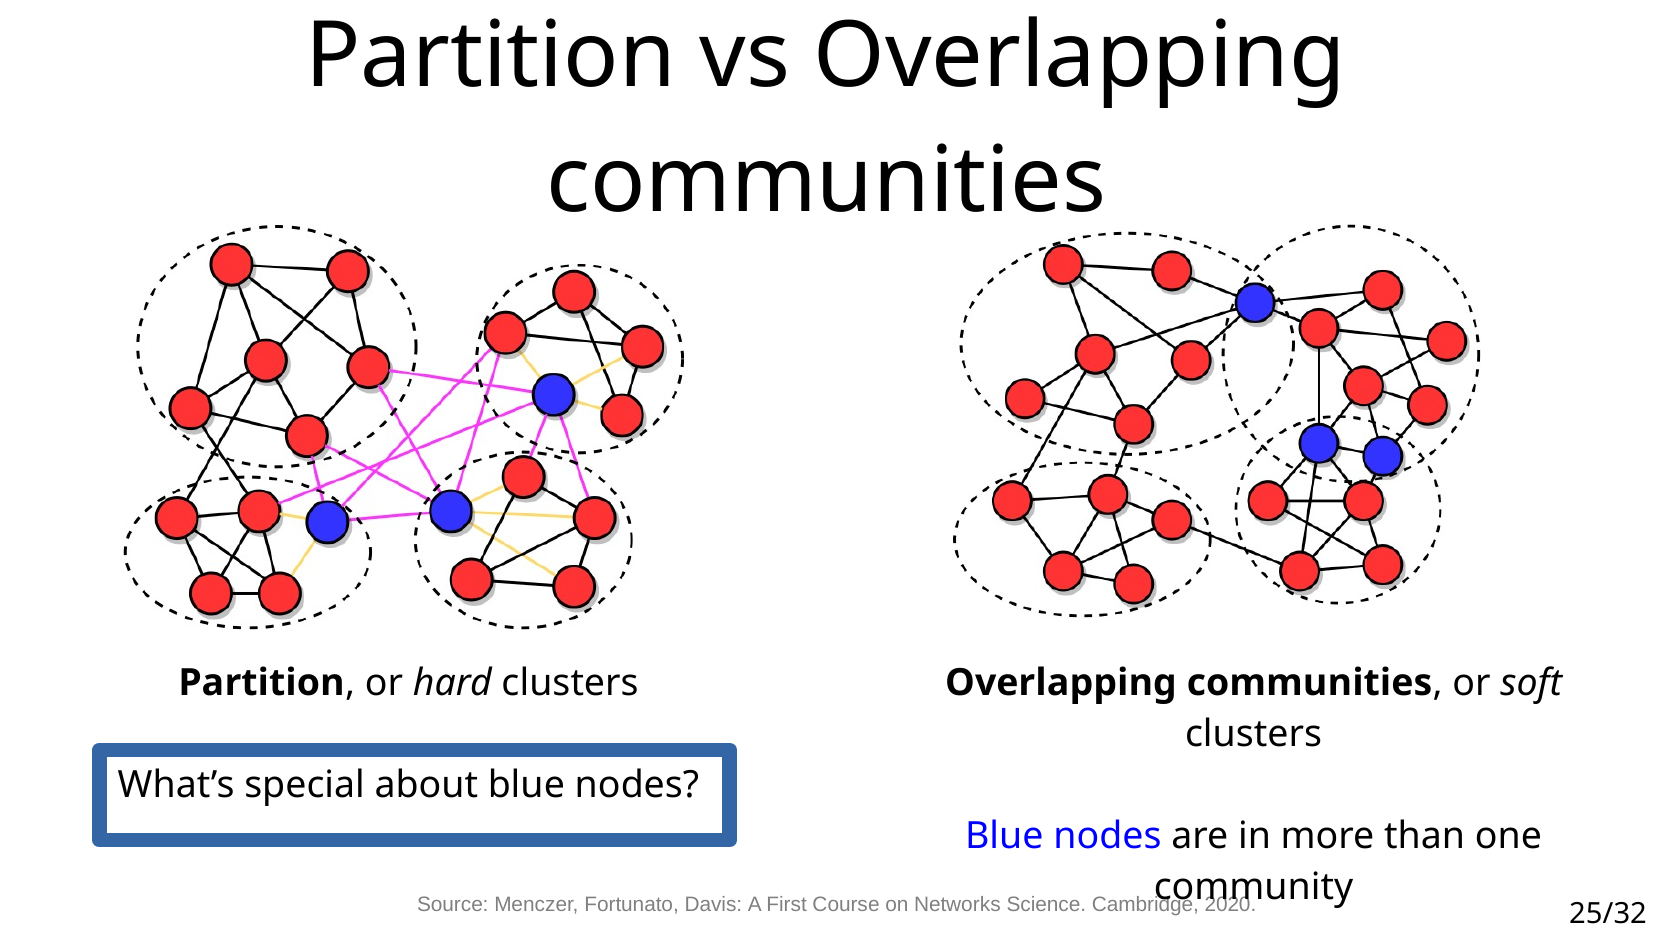

# Partition vs Overlapping communities
Partition, or hard clusters
What’s special about blue nodes?
Overlapping communities, or soft clusters
Blue nodes are in more than one community
Source: Menczer, Fortunato, Davis: A First Course on Networks Science. Cambridge, 2020.
25